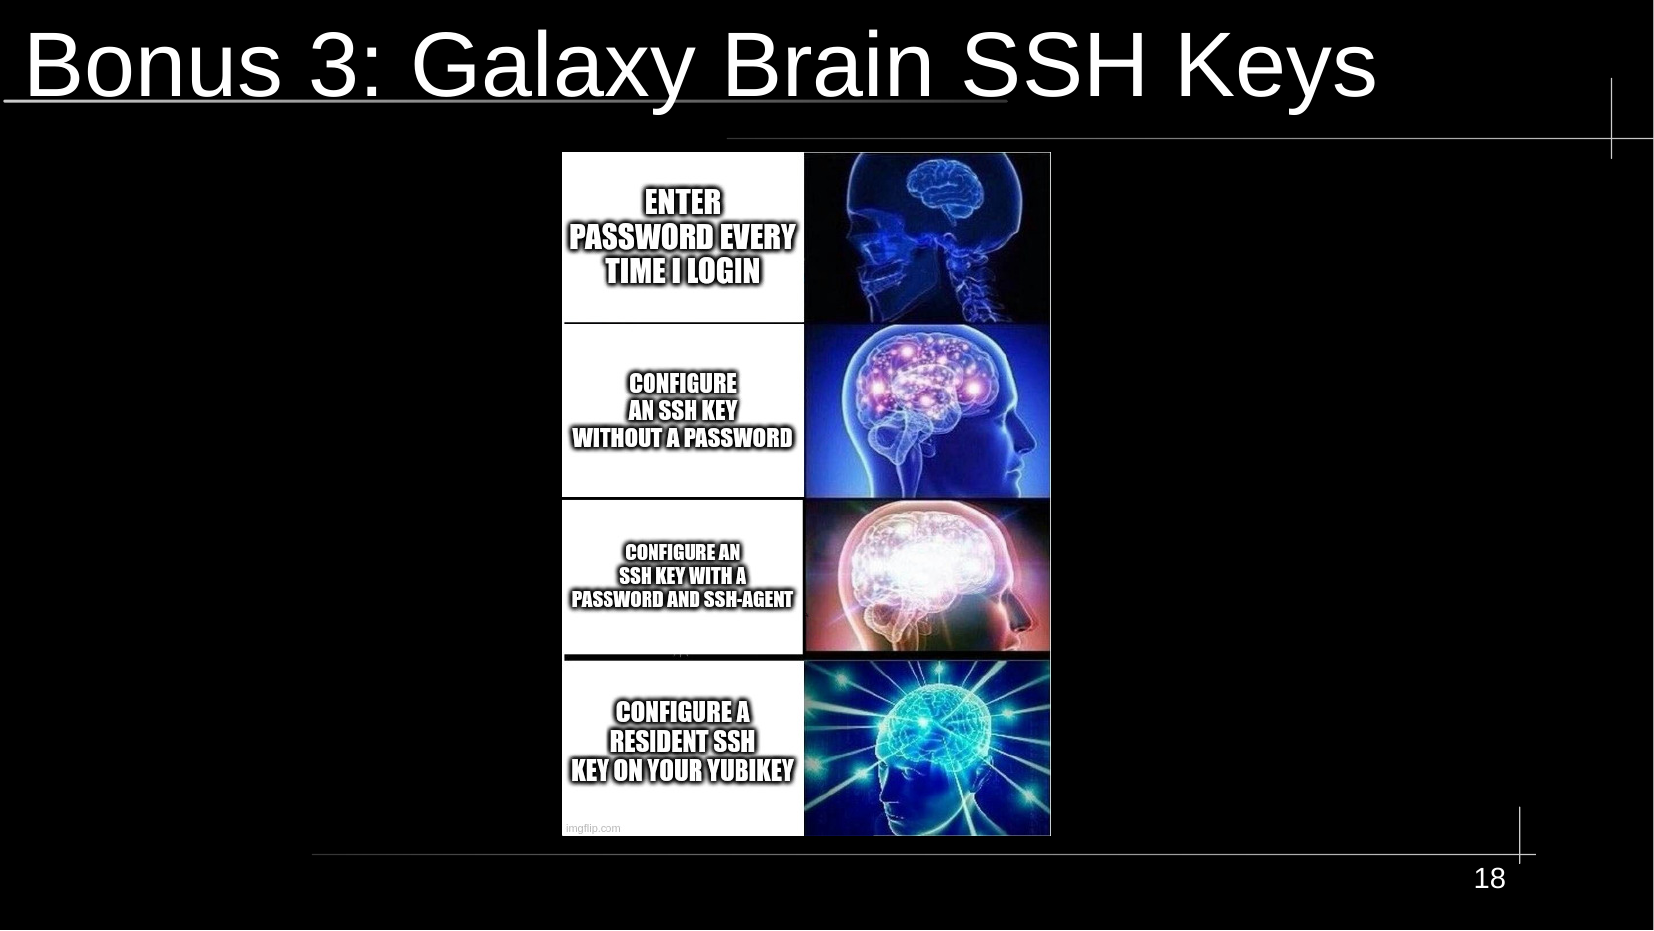

# Bonus 3: Galaxy Brain SSH Keys
18